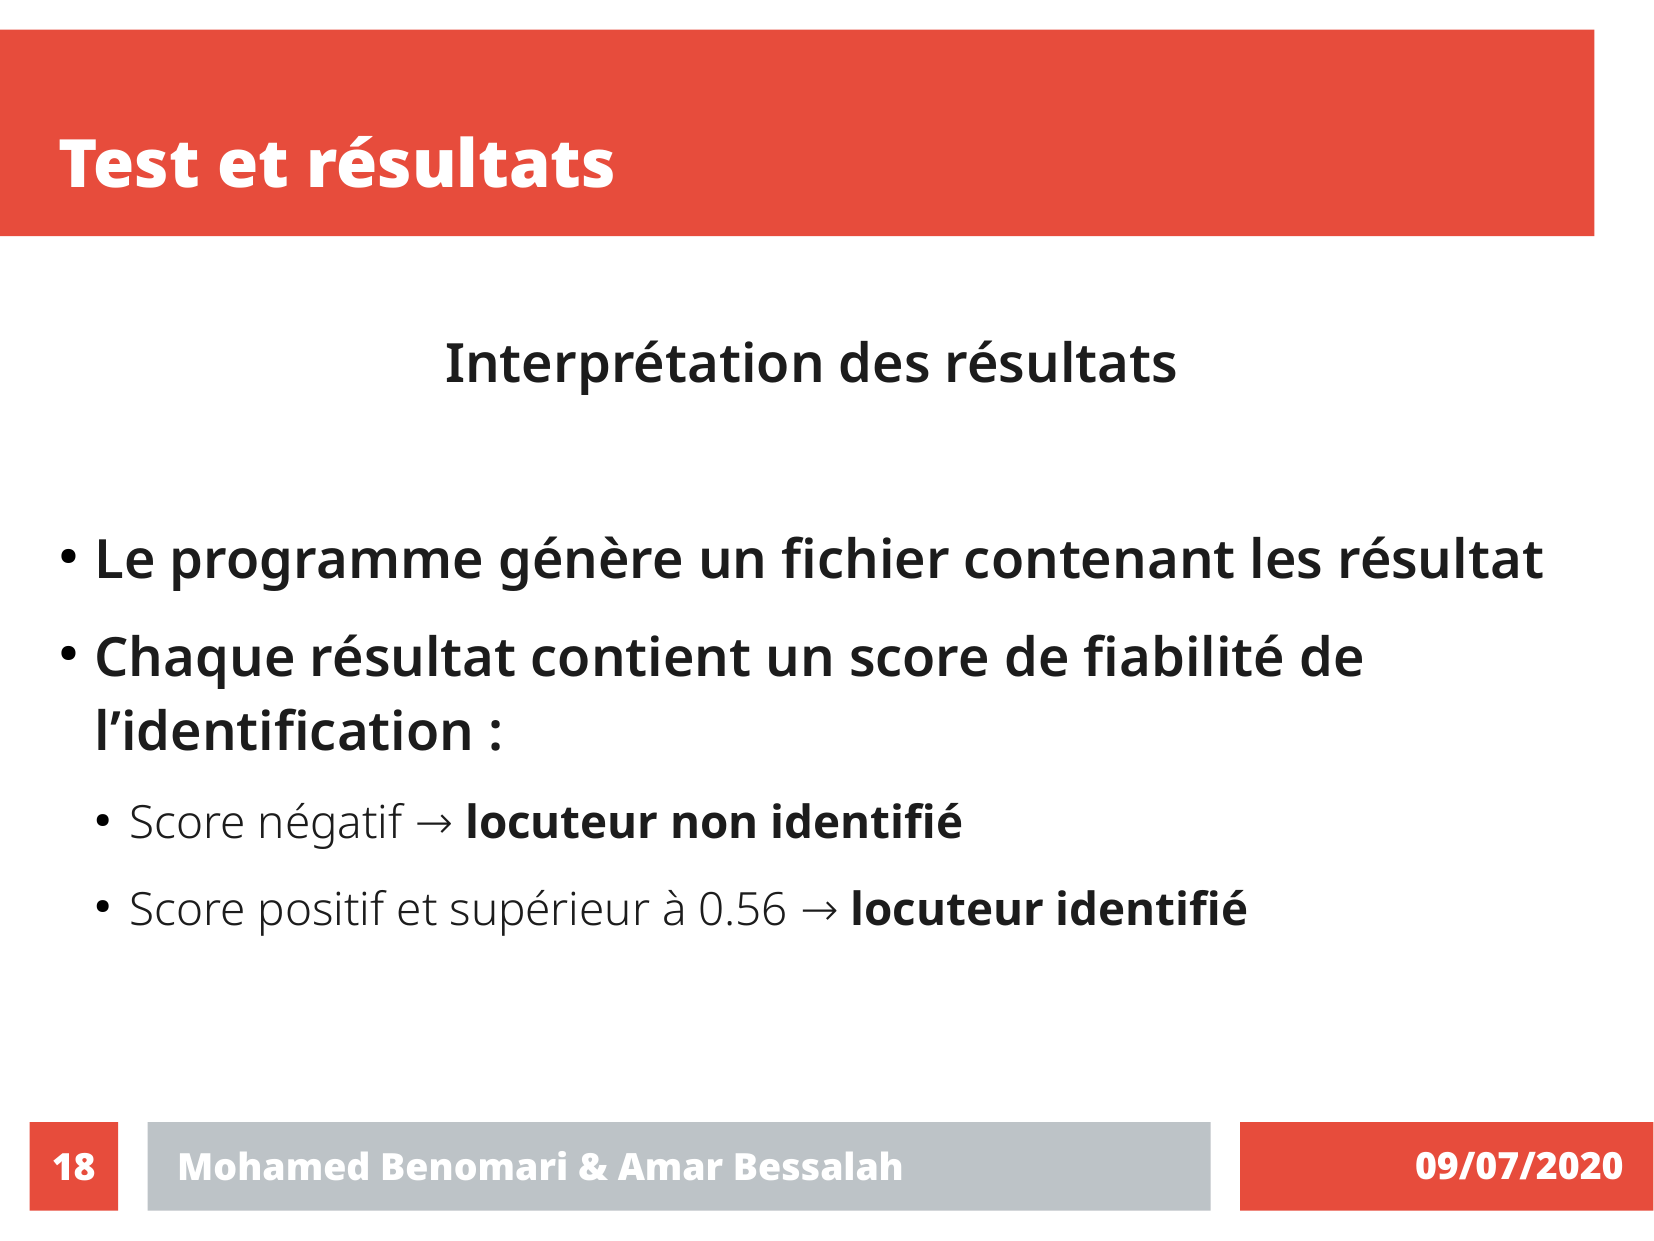

# Test et résultats
Interprétation des résultats
Le programme génère un fichier contenant les résultat
Chaque résultat contient un score de fiabilité de l’identification :
Score négatif → locuteur non identifié
Score positif et supérieur à 0.56 → locuteur identifié
18
Mohamed Benomari & Amar Bessalah
09/07/2020